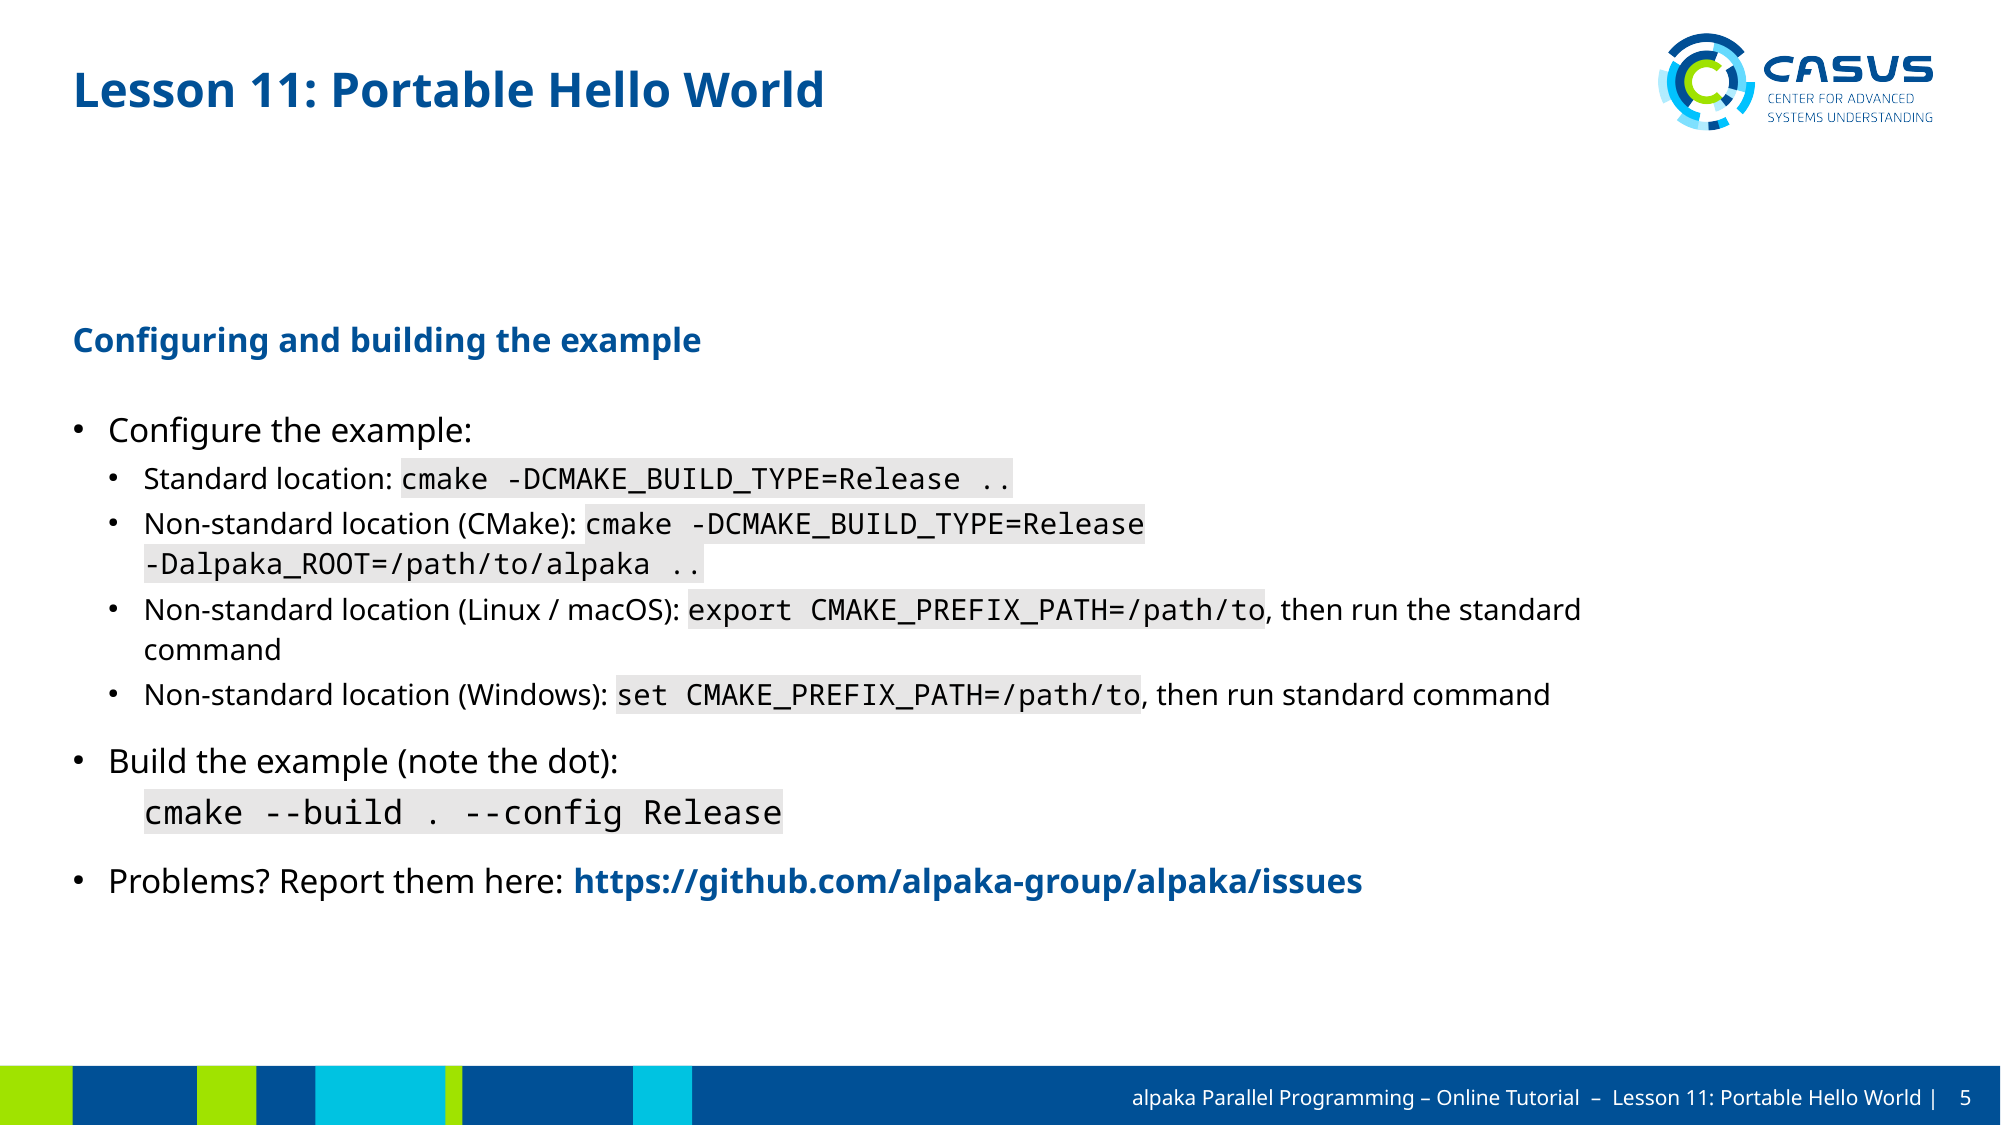

# Lesson 11: Portable Hello World
Configuring and building the example
Configure the example:
Standard location: cmake -DCMAKE_BUILD_TYPE=Release ..
Non-standard location (CMake): cmake -DCMAKE_BUILD_TYPE=Release -Dalpaka_ROOT=/path/to/alpaka ..
Non-standard location (Linux / macOS): export CMAKE_PREFIX_PATH=/path/to, then run the standard command
Non-standard location (Windows): set CMAKE_PREFIX_PATH=/path/to, then run standard command
Build the example (note the dot):
cmake --build . --config Release
Problems? Report them here: https://github.com/alpaka-group/alpaka/issues
alpaka Parallel Programming – Online Tutorial – Lesson 11: Portable Hello World
5